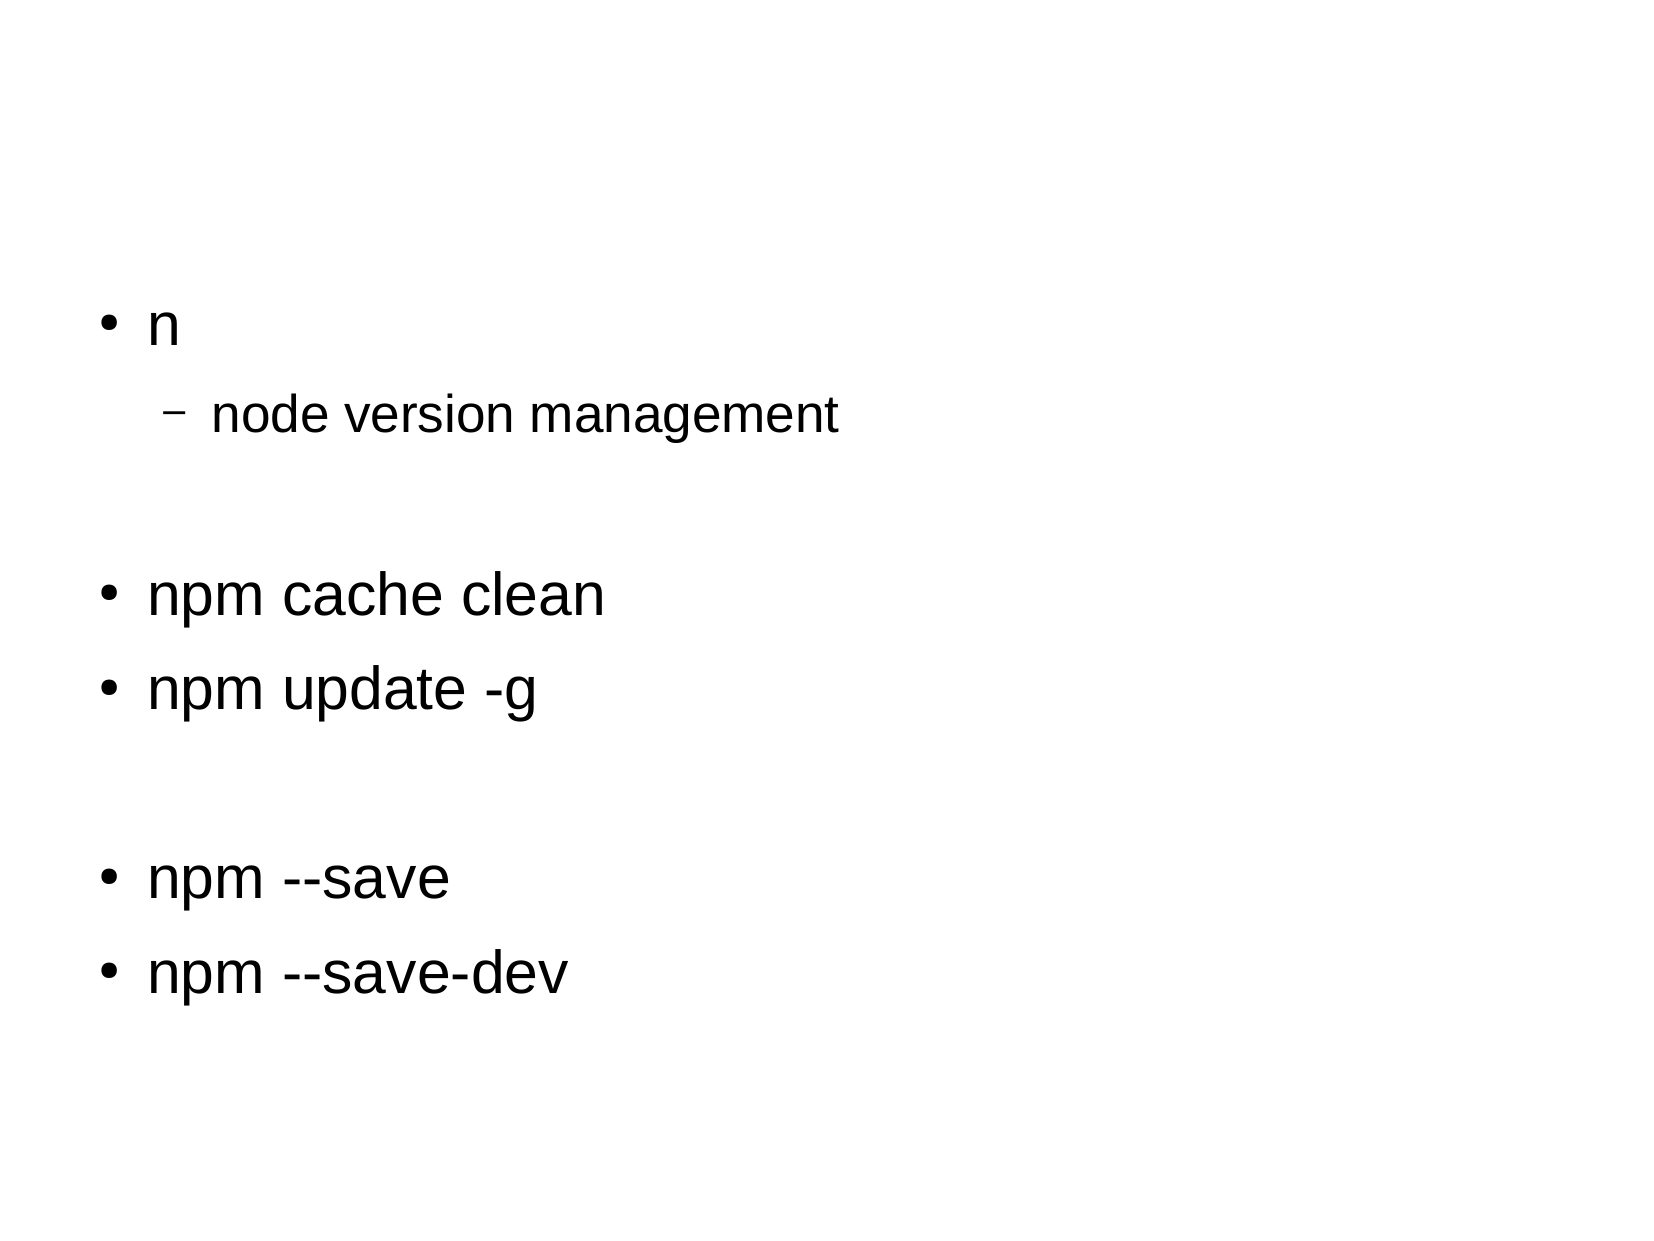

#
n
node version management
npm cache clean
npm update -g
npm --save
npm --save-dev